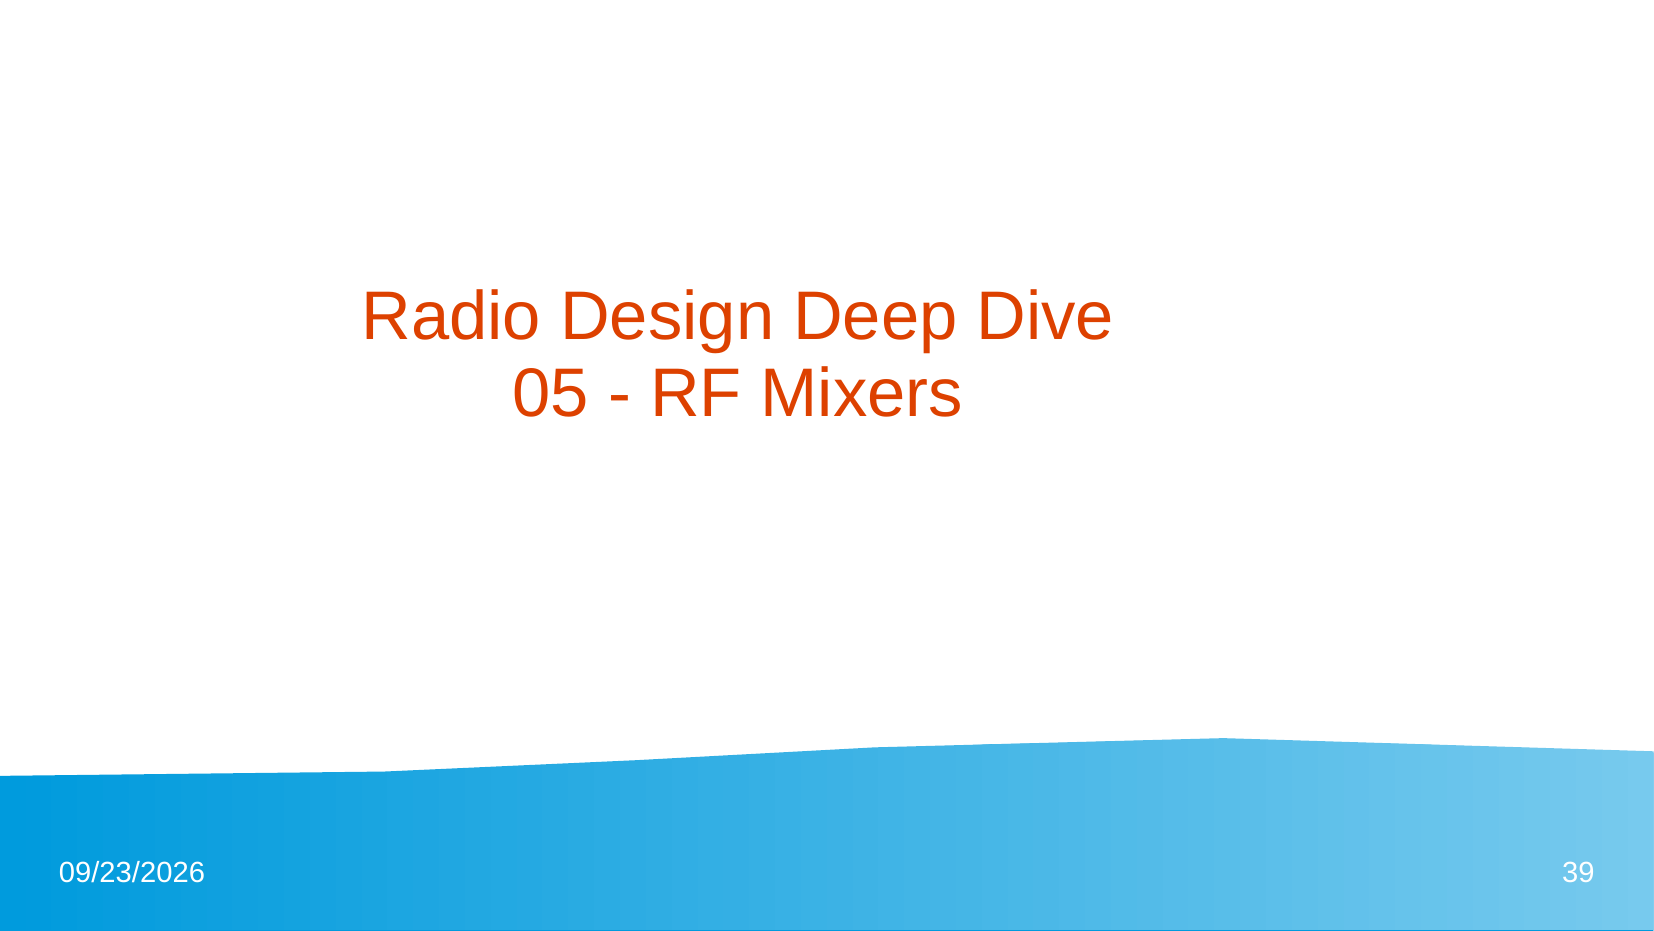

# Radio Design Deep Dive 05 - RF Mixers